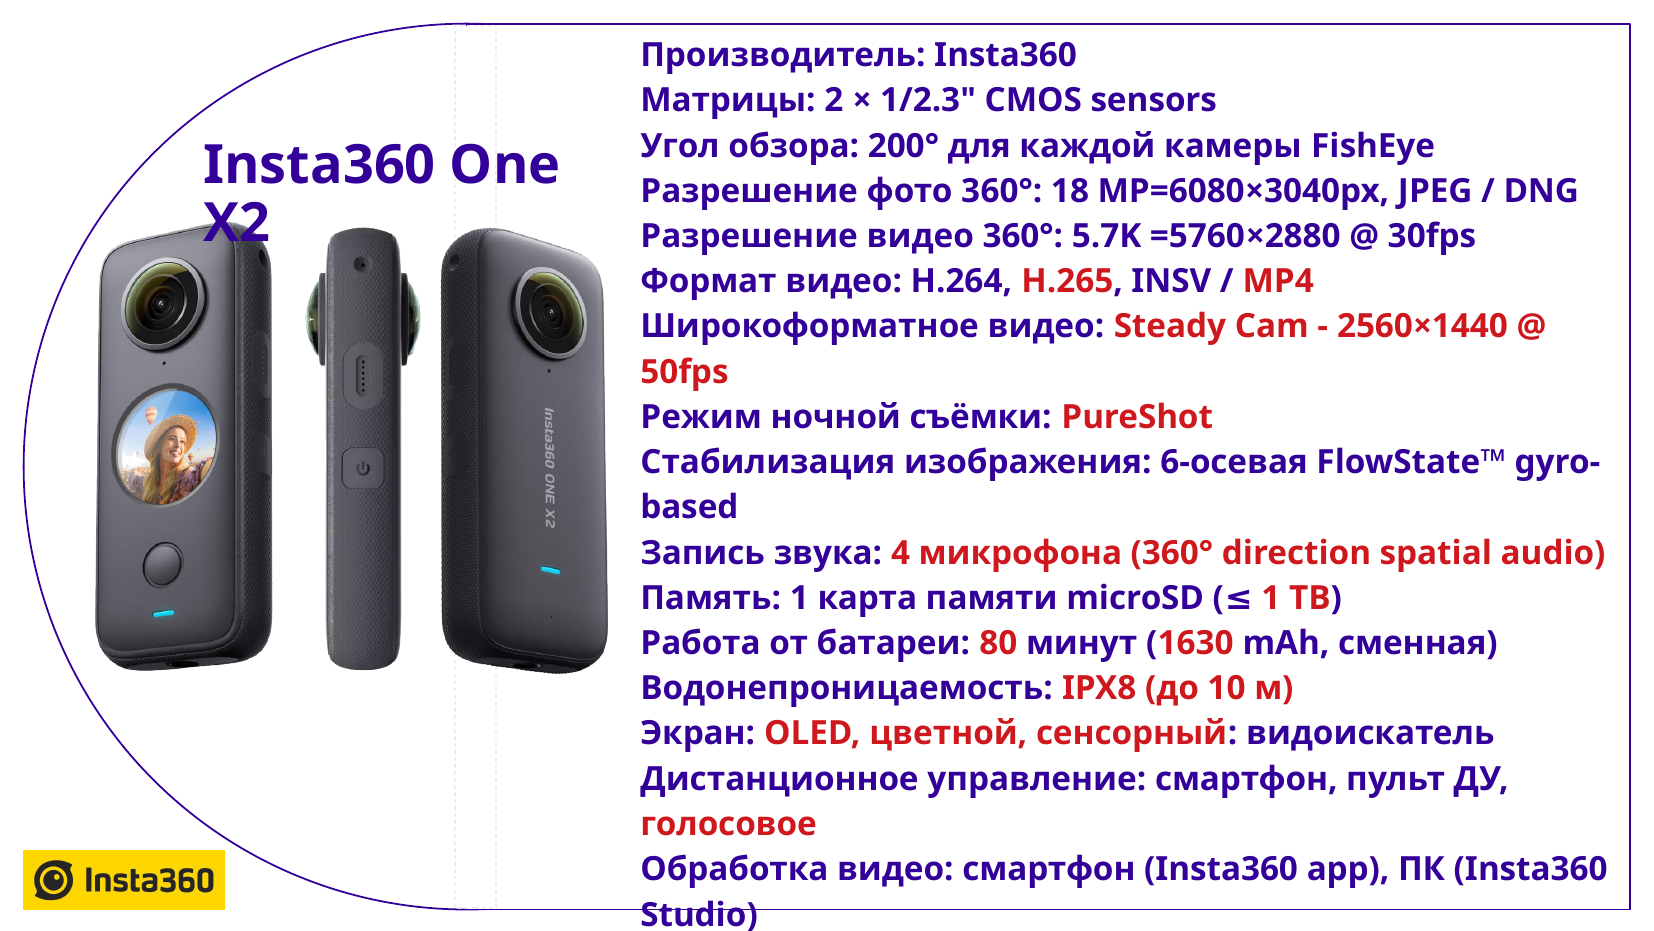

Производитель: Insta360
Матрицы: 2 × 1/2.3" CMOS sensors
Угол обзора: 200° для каждой камеры FishEye
Разрешение фото 360°: 18 MP=6080×3040px, JPEG / DNG
Разрешение видео 360°: 5.7K =5760×2880 @ 30fps
Формат видео: H.264, H.265, INSV / MP4
Широкоформатное видео: Steady Cam - 2560×1440 @ 50fps
Режим ночной съёмки: PureShot
Стабилизация изображения: 6-осевая FlowState™ gyro-based
Запись звука: 4 микрофона (360° direction spatial audio)
Память: 1 карта памяти microSD (≤ 1 TB)
Работа от батареи: 80 минут (1630 mAh, сменная)
Водонепроницаемость: IPX8 (до 10 м)
Экран: OLED, цветной, сенсорный: видоискатель
Дистанционное управление: смартфон, пульт ДУ, голосовое
Обработка видео: смартфон (Insta360 app), ПК (Insta360 Studio)
Размеры: 113 × 46 × 30 мм
Вес: 149 г
Дата выпуска: 2020-10-28
Цена: $ 429 = € 485 ≈ 42900 ₽
Insta360 One X2